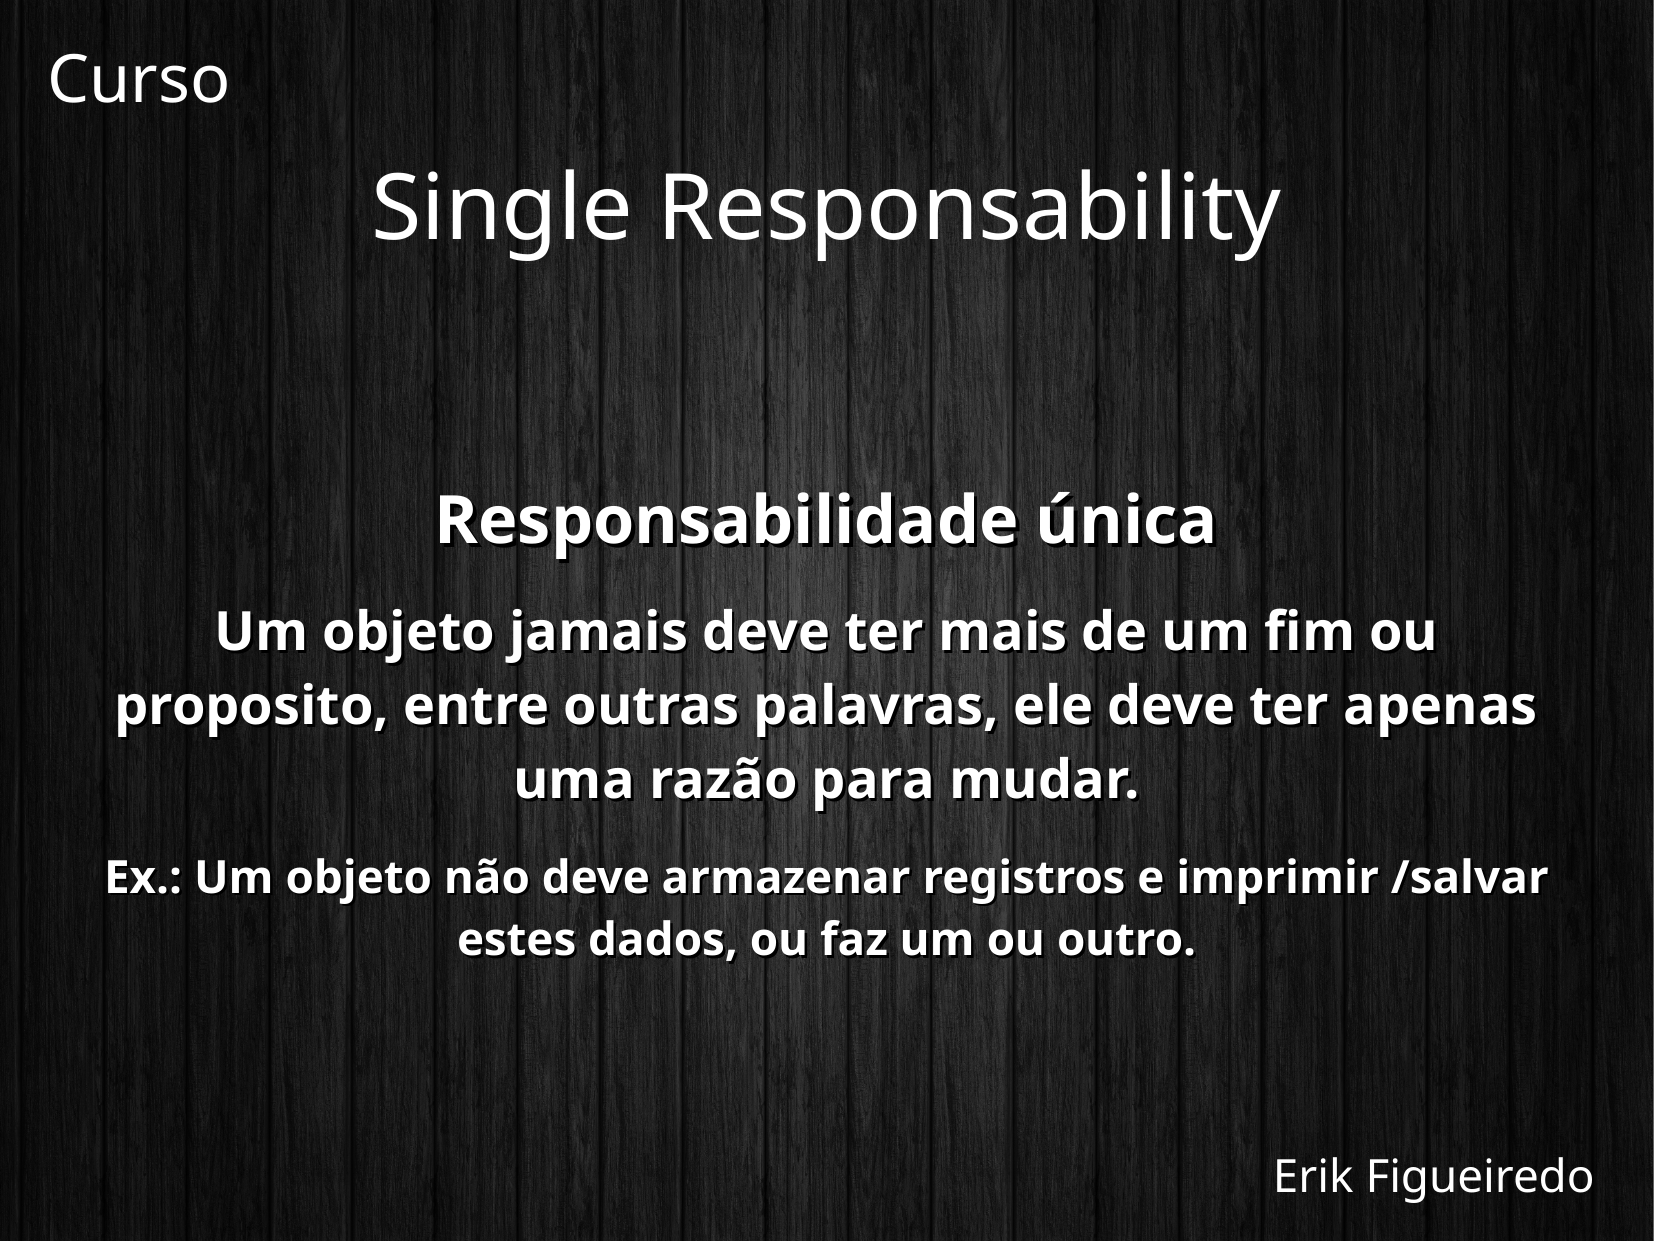

Curso
# Single Responsability
Responsabilidade única
Um objeto jamais deve ter mais de um fim ou proposito, entre outras palavras, ele deve ter apenas uma razão para mudar.
Ex.: Um objeto não deve armazenar registros e imprimir /salvar estes dados, ou faz um ou outro.
Erik Figueiredo